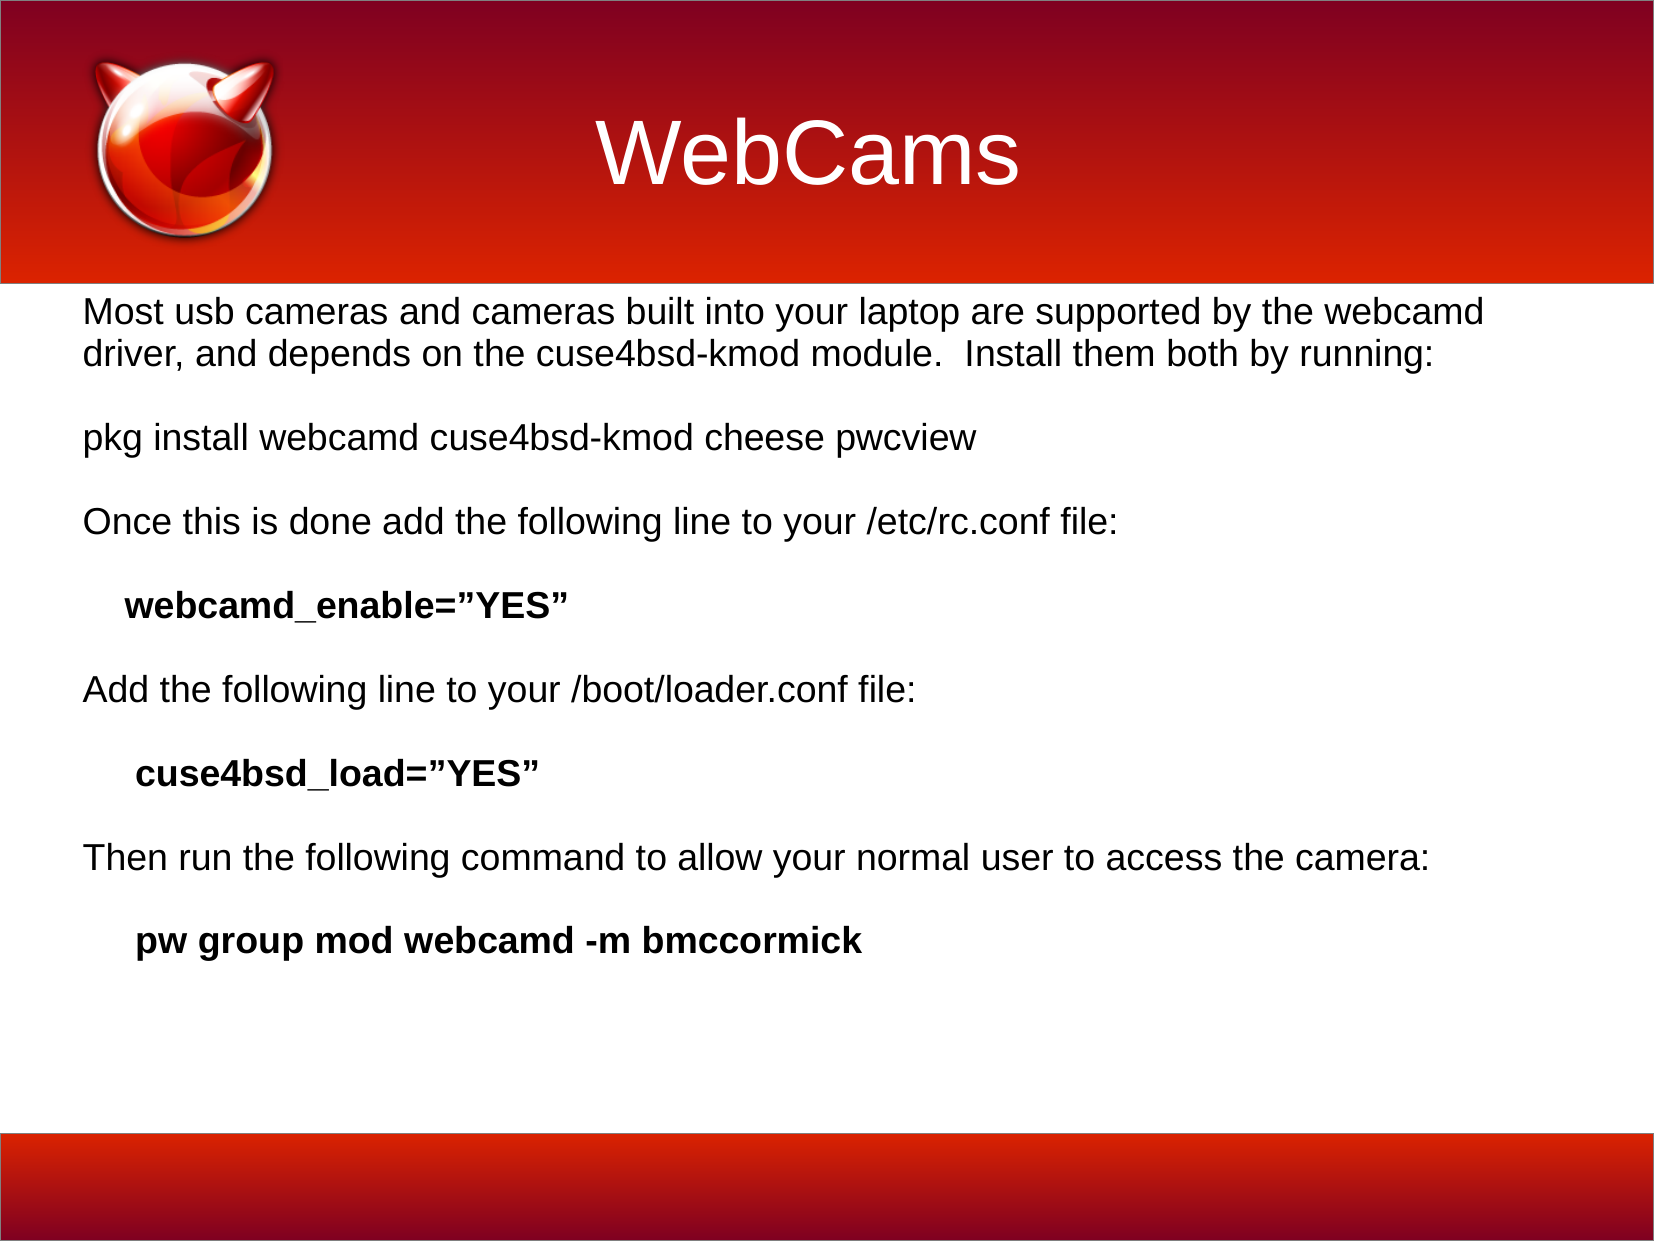

# WebCams
Most usb cameras and cameras built into your laptop are supported by the webcamd driver, and depends on the cuse4bsd-kmod module. Install them both by running:
pkg install webcamd cuse4bsd-kmod cheese pwcview
Once this is done add the following line to your /etc/rc.conf file:
 webcamd_enable=”YES”
Add the following line to your /boot/loader.conf file:
 cuse4bsd_load=”YES”
Then run the following command to allow your normal user to access the camera:
 pw group mod webcamd -m bmccormick